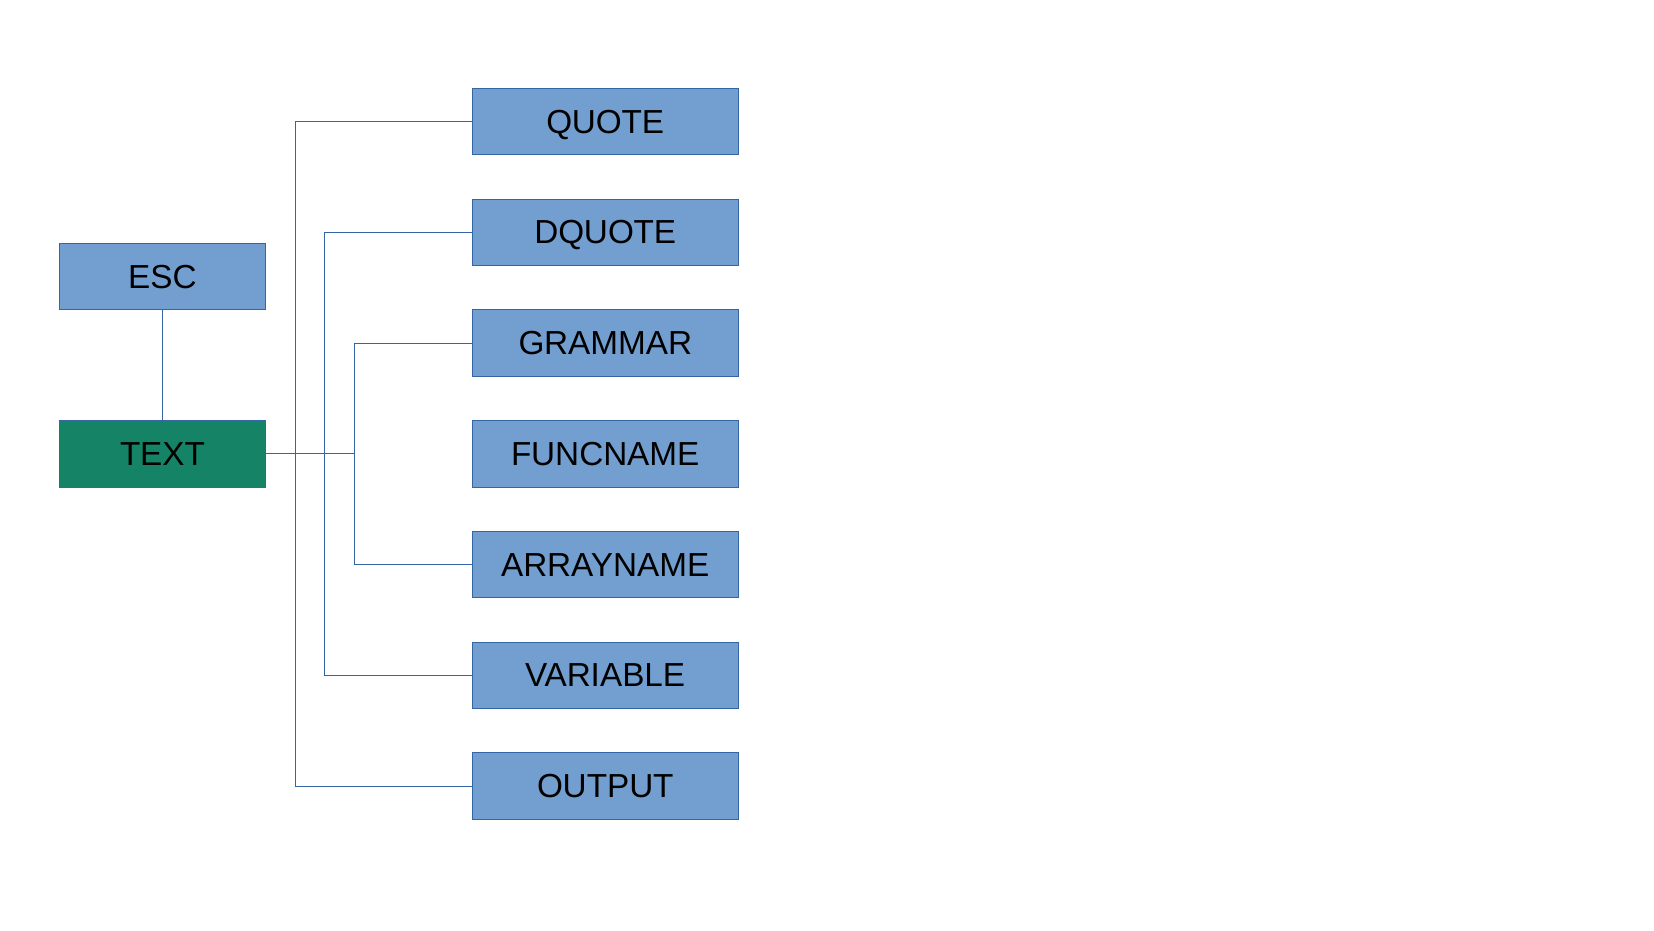

QUOTE
DQUOTE
ESC
GRAMMAR
TEXT
FUNCNAME
ARRAYNAME
VARIABLE
OUTPUT